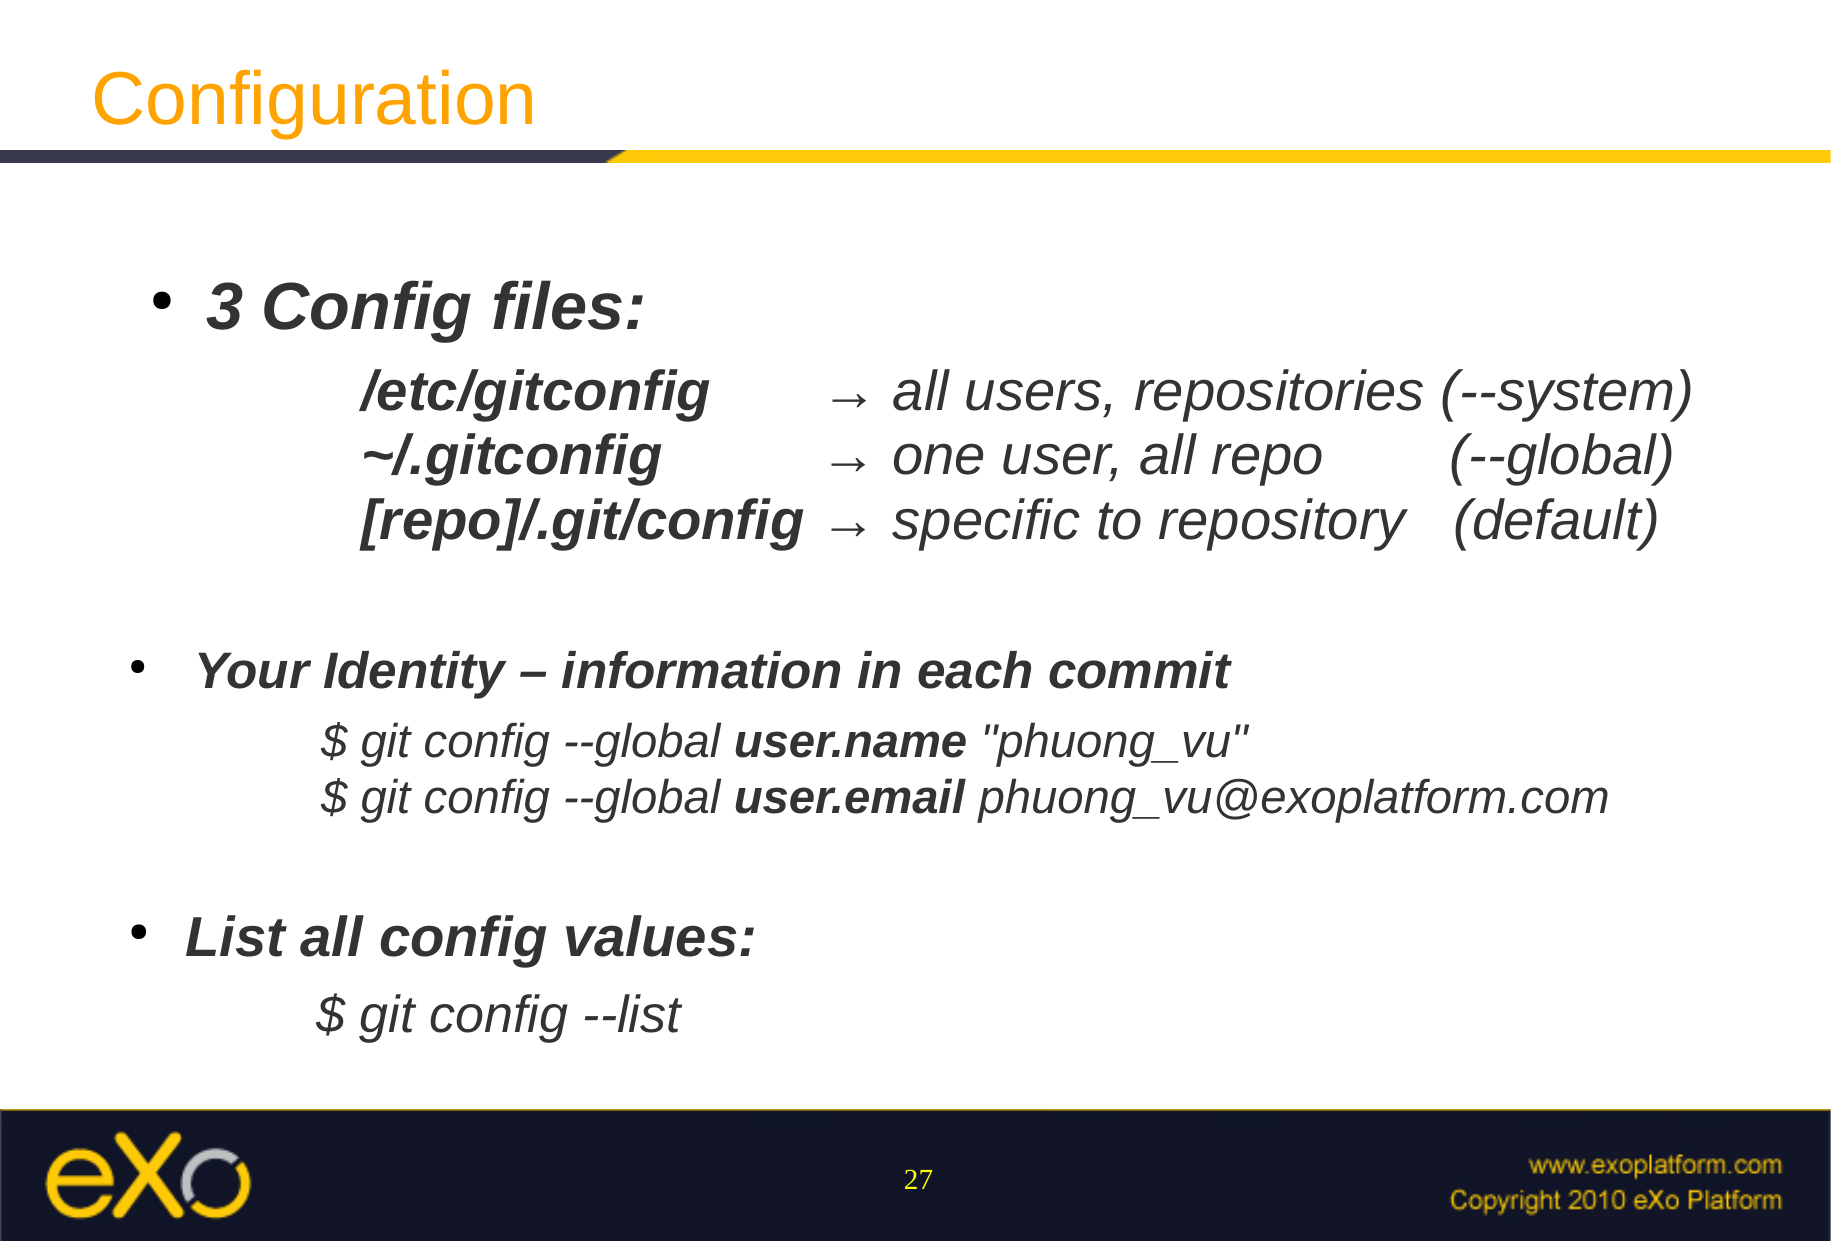

Configuration
3 Config files:
/etc/gitconfig → all users, repositories (--system)
~/.gitconfig → one user, all repo (--global)
[repo]/.git/config → specific to repository (default)
 Your Identity – information in each commit
$ git config --global user.name "phuong_vu"
$ git config --global user.email phuong_vu@exoplatform.com
# List all config values:
$ git config --list